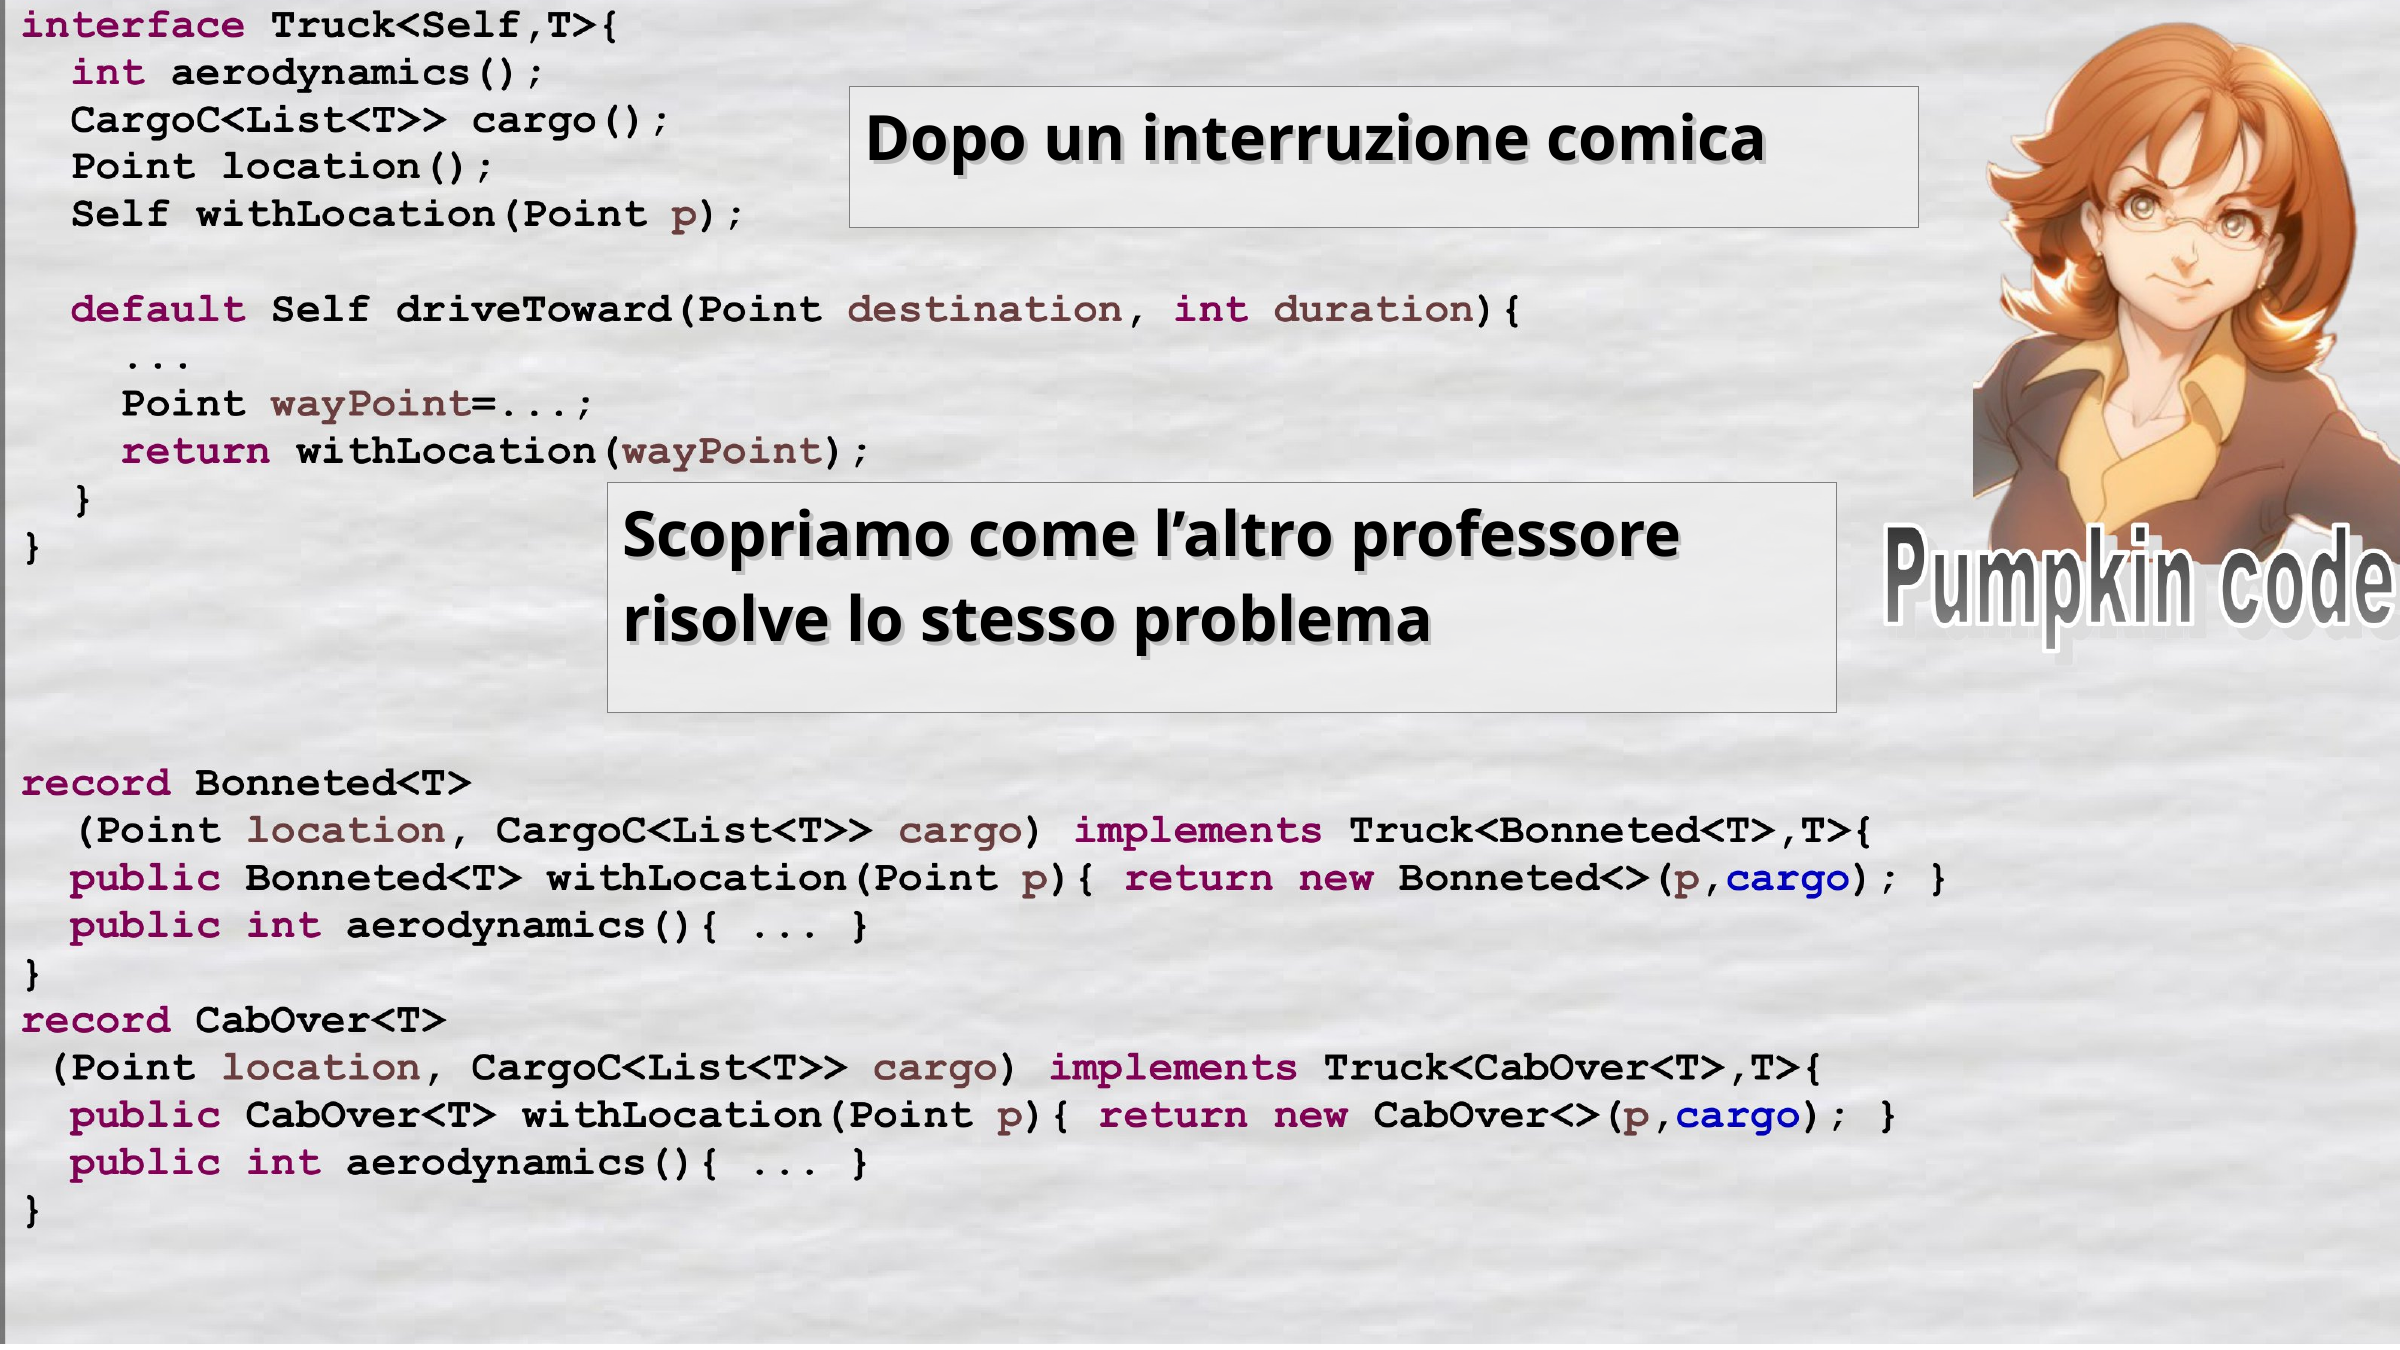

Dopo un interruzione comica
Scopriamo come l’altro professore
risolve lo stesso problema